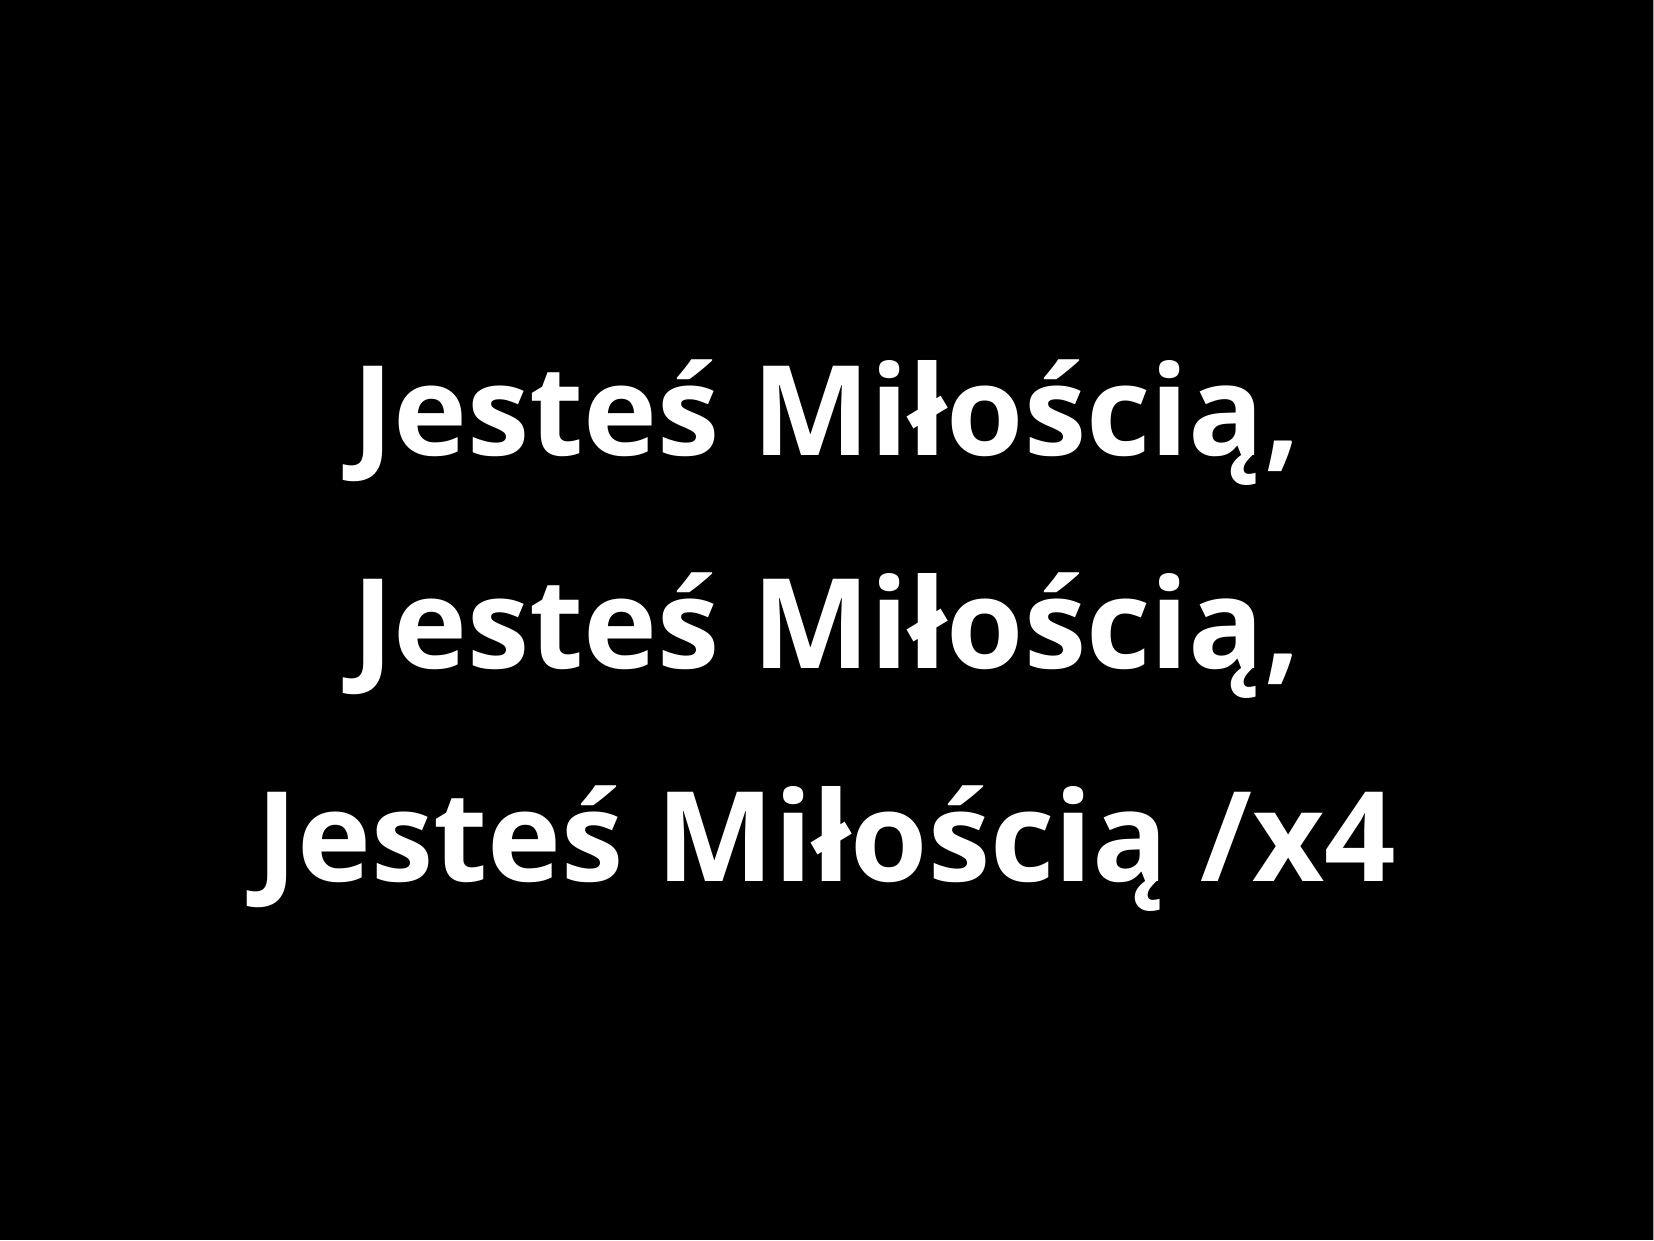

# Jesteś Miłością, ppp Jesteś Miłością, ppp Jesteś Miłością /x4